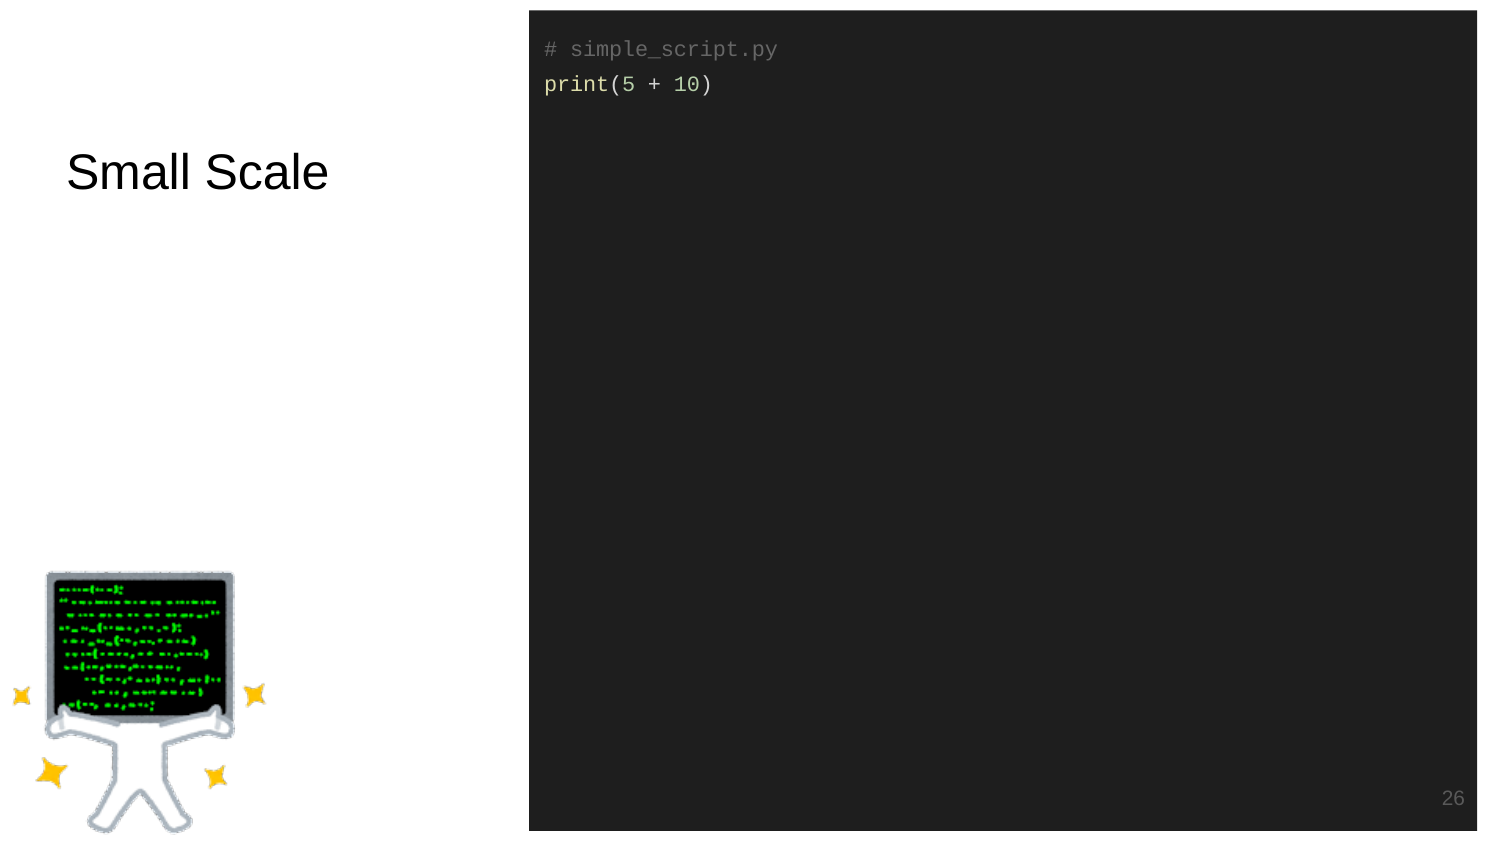

# simple_script.py
print(5 + 10)
Small Scale
#